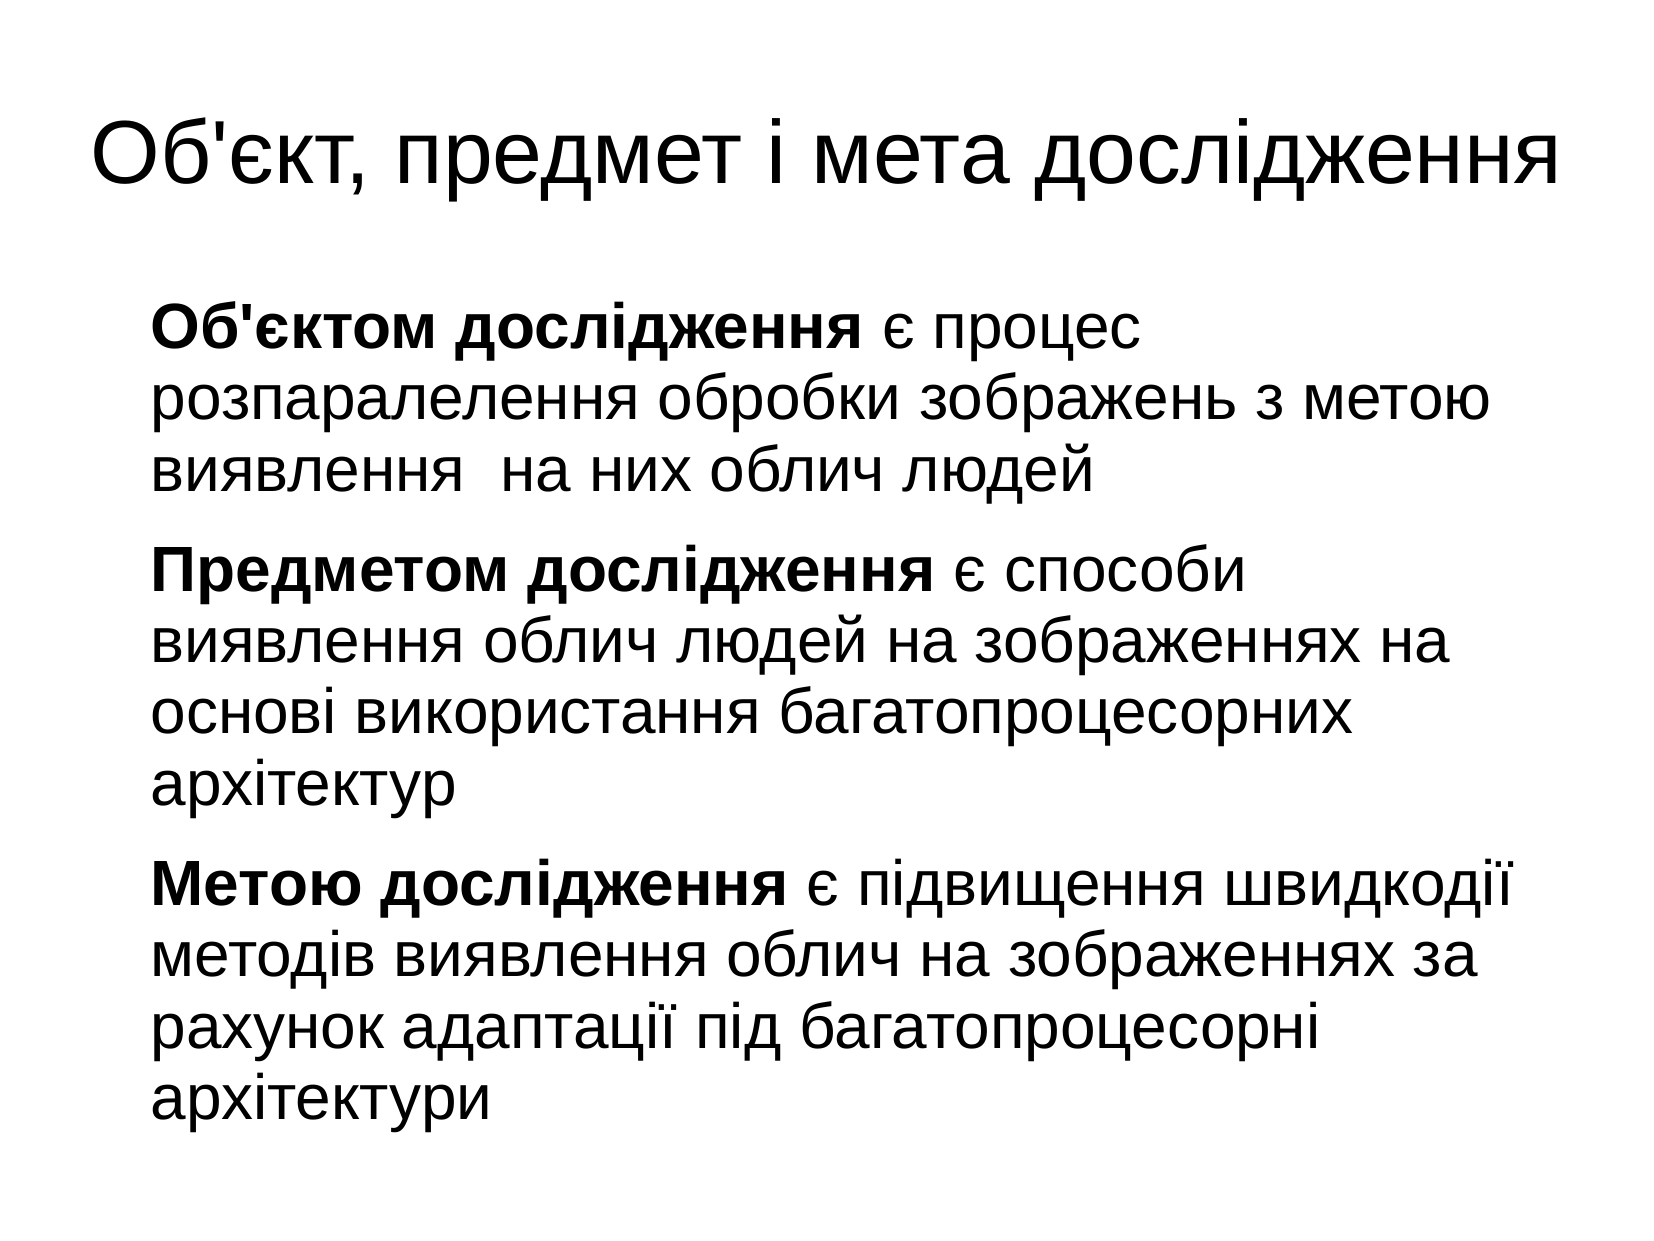

# Об'єкт, предмет і мета дослідження
Об'єктом дослідження є процес розпаралелення обробки зображень з метою виявлення на них облич людей
Предметом дослідження є способи виявлення облич людей на зображеннях на основі використання багатопроцесорних архітектур
Метою дослідження є підвищення швидкодії методів виявлення облич на зображеннях за рахунок адаптації під багатопроцесорні архітектури